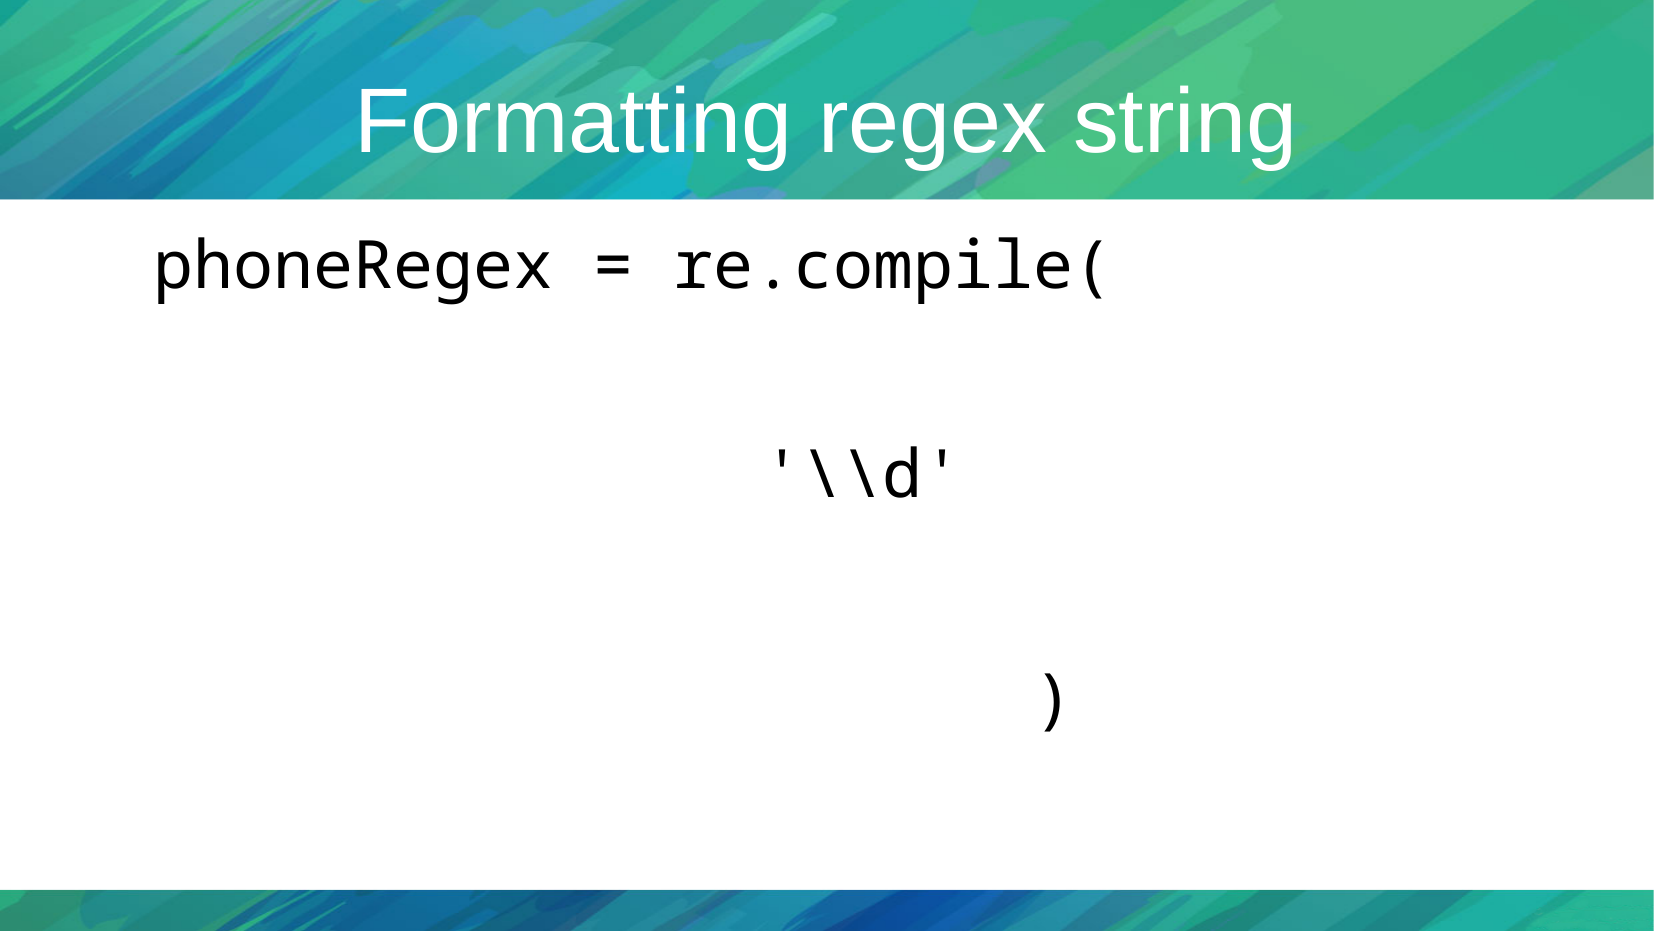

# Formatting regex string
phoneRegex = re.compile(
'\\d'
 )